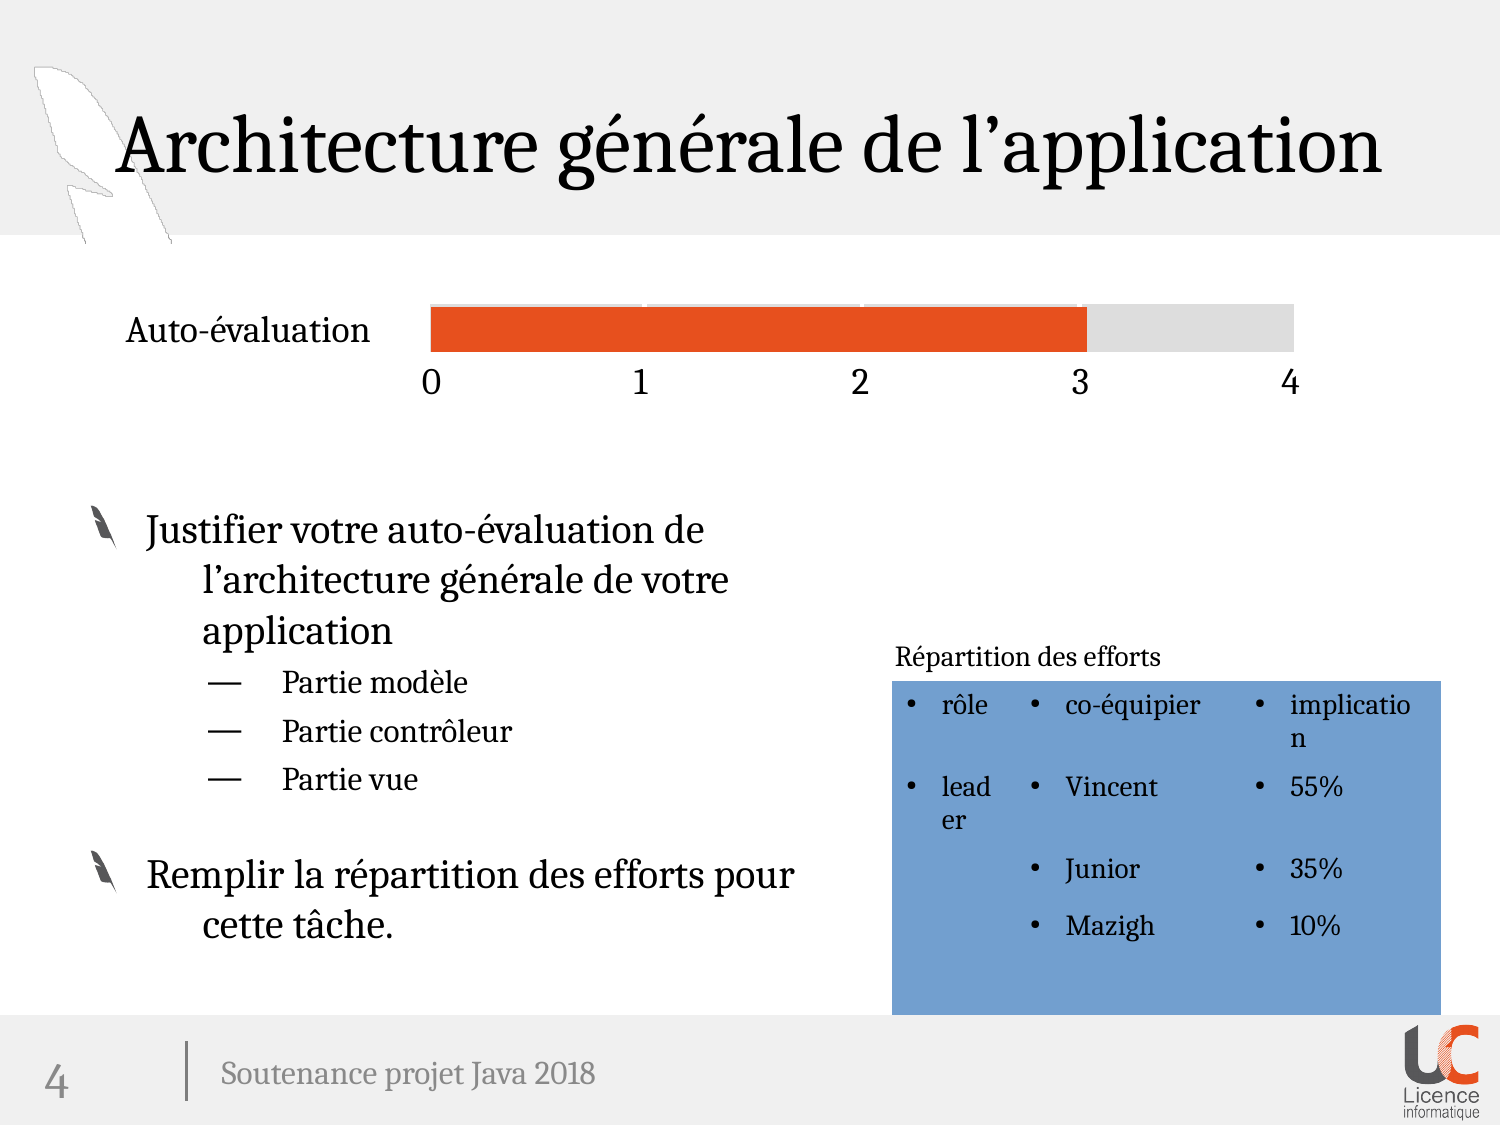

Architecture générale de l’application
# Justifier votre auto-évaluation de l’architecture générale de votre application
Partie modèle
Partie contrôleur
Partie vue
Remplir la répartition des efforts pour cette tâche.
Répartition des efforts
| rôle | co-équipier | implication |
| --- | --- | --- |
| leader | Vincent | 55% |
| | Junior | 35% |
| | Mazigh | 10% |
| | | |
Soutenance projet Java 2018